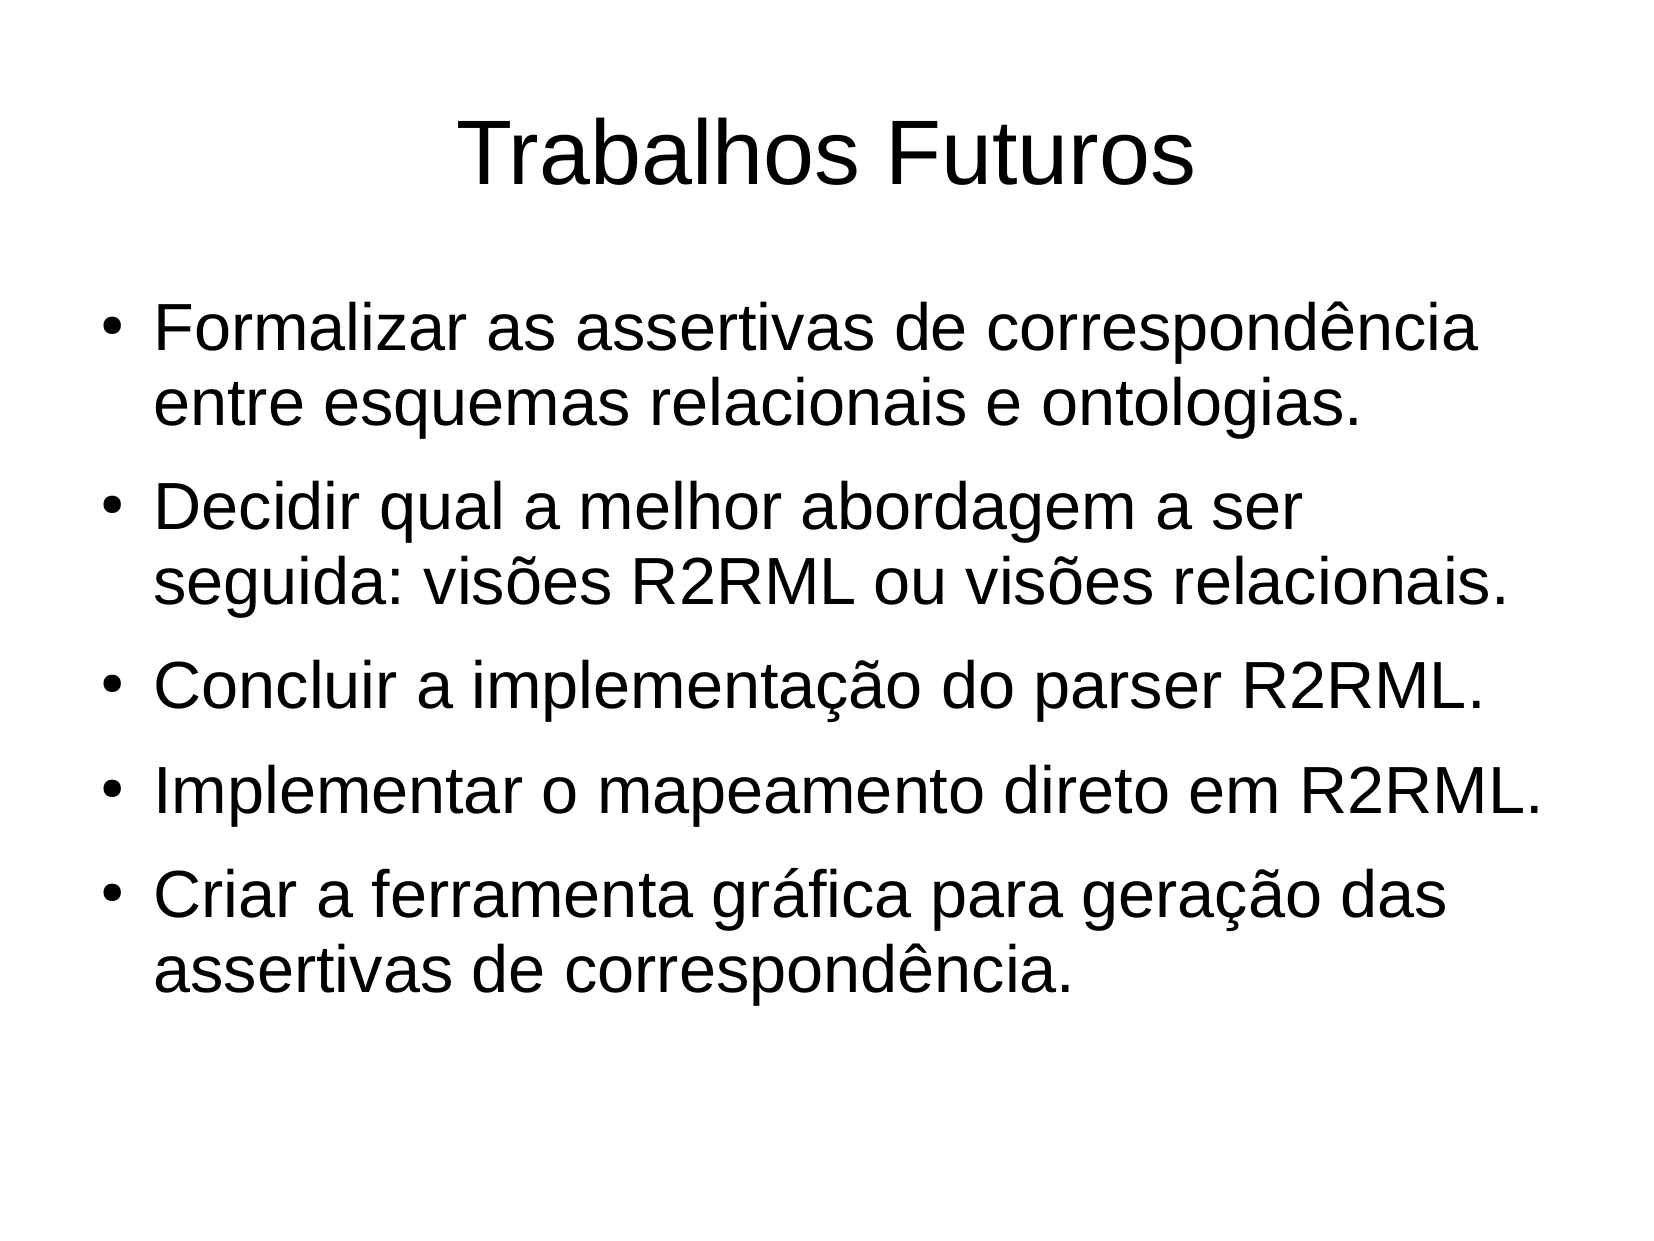

# Trabalhos Futuros
Formalizar as assertivas de correspondência entre esquemas relacionais e ontologias.
Decidir qual a melhor abordagem a ser seguida: visões R2RML ou visões relacionais.
Concluir a implementação do parser R2RML.
Implementar o mapeamento direto em R2RML.
Criar a ferramenta gráfica para geração das assertivas de correspondência.